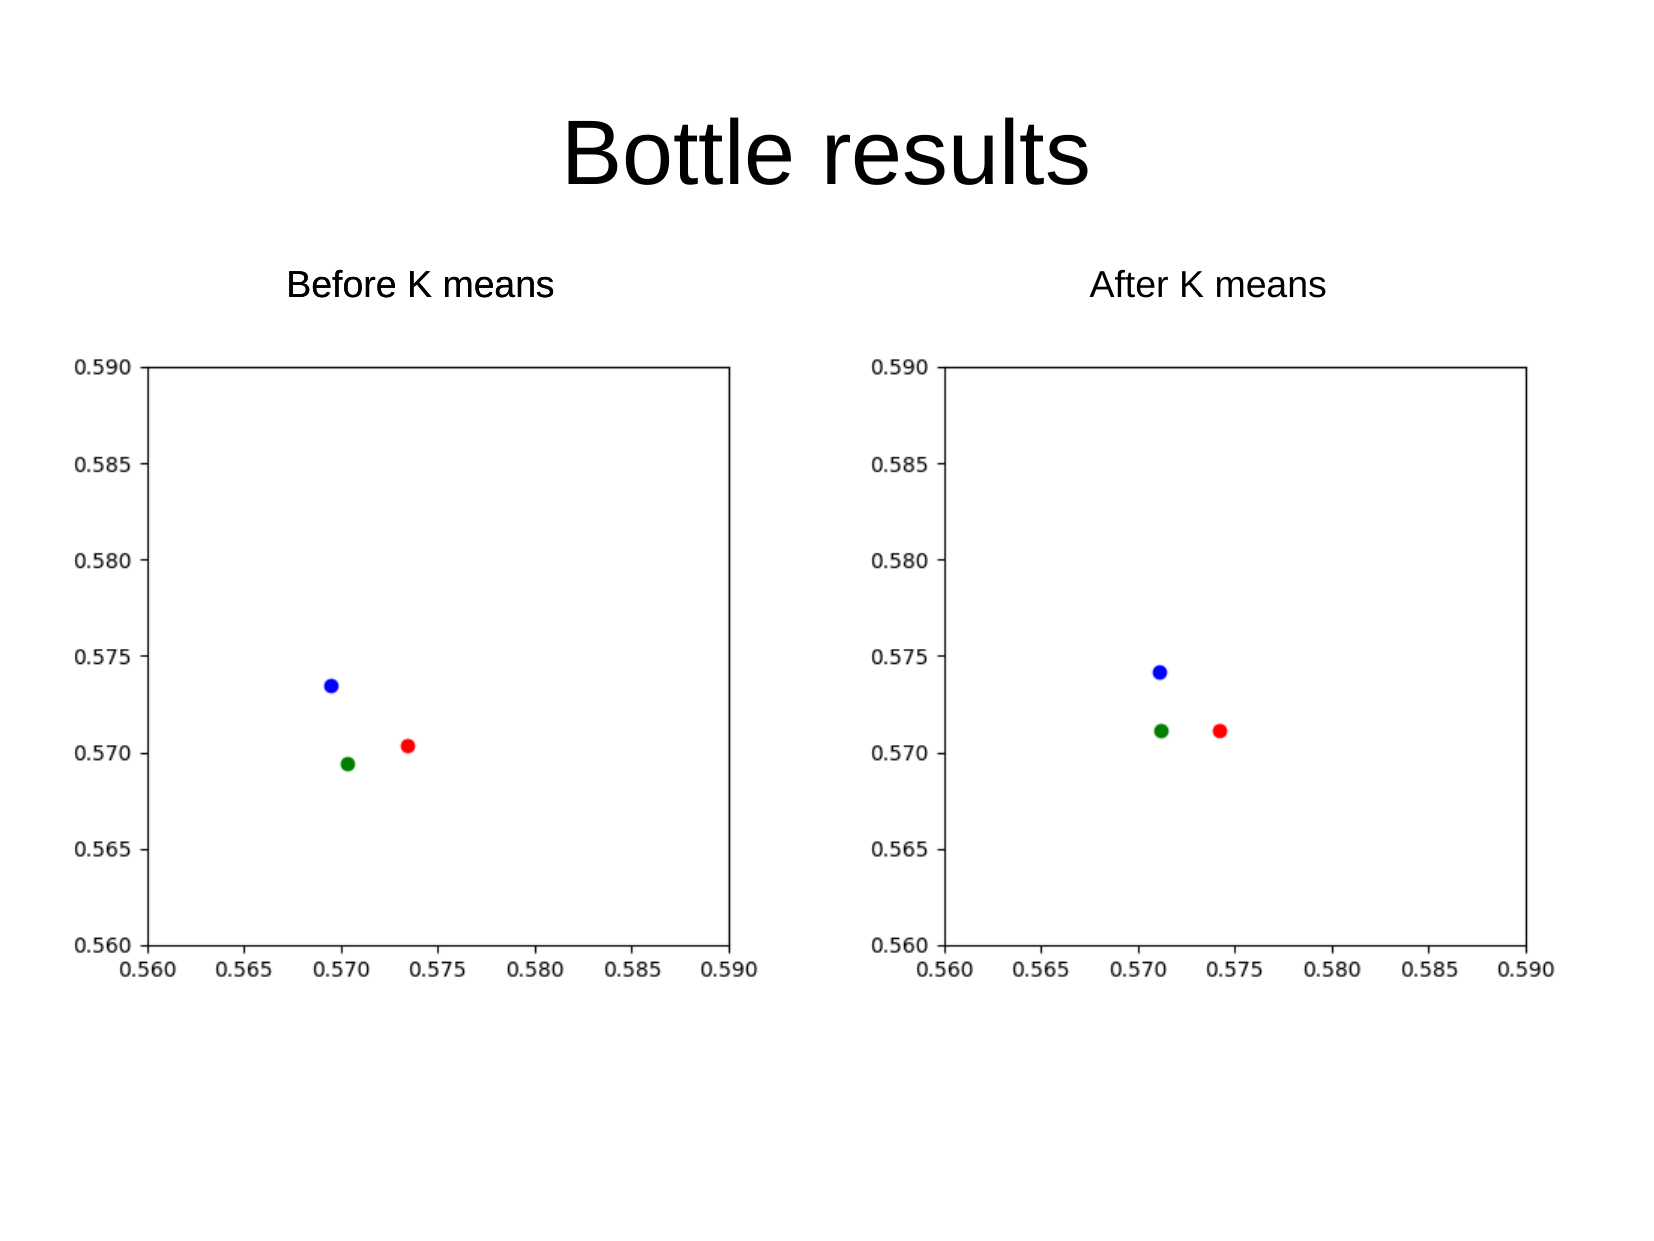

# Bottle results
Before K means
After K means
Before K means